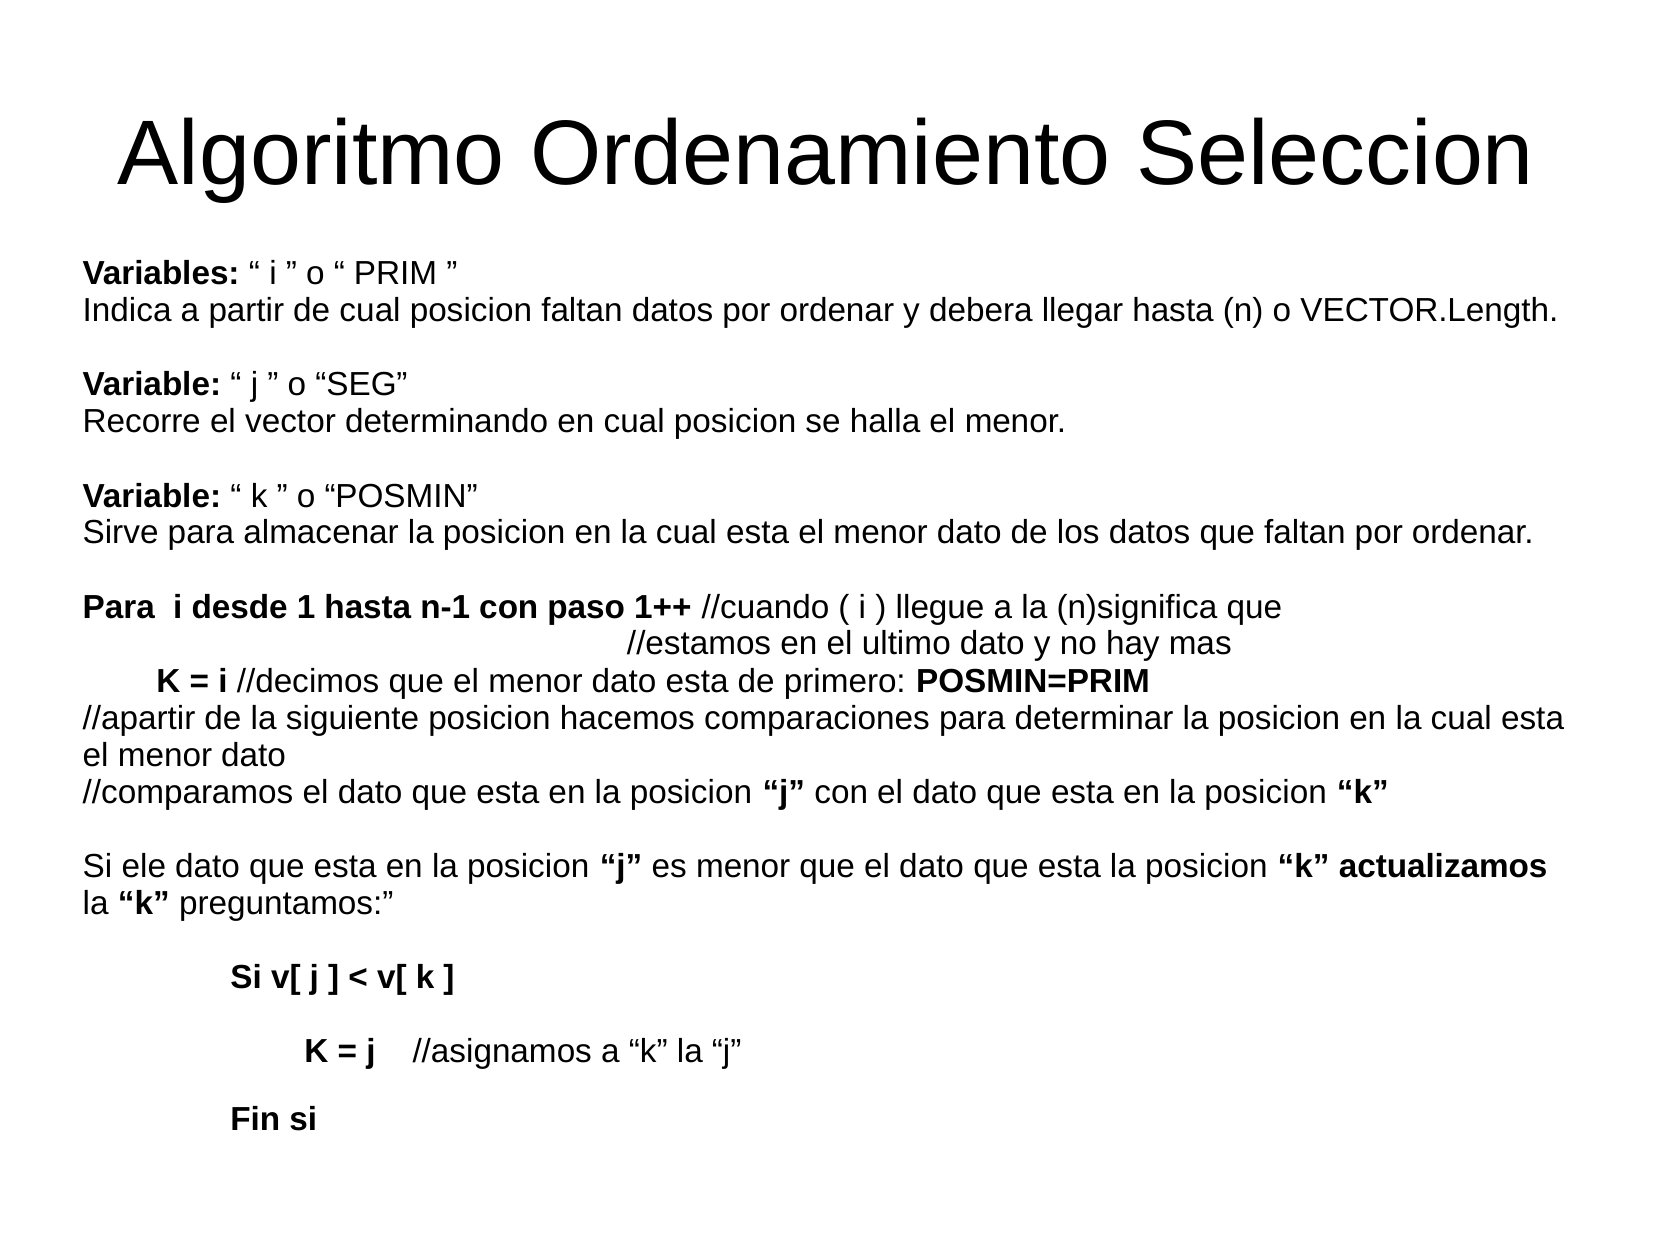

# Algoritmo Ordenamiento Seleccion
Variables: “ i ” o “ PRIM ”
Indica a partir de cual posicion faltan datos por ordenar y debera llegar hasta (n) o VECTOR.Length.
Variable: “ j ” o “SEG”
Recorre el vector determinando en cual posicion se halla el menor.
Variable: “ k ” o “POSMIN”
Sirve para almacenar la posicion en la cual esta el menor dato de los datos que faltan por ordenar.
Para i desde 1 hasta n-1 con paso 1++ //cuando ( i ) llegue a la (n)significa que 											 //estamos en el ultimo dato y no hay mas
	K = i //decimos que el menor dato esta de primero: POSMIN=PRIM
//apartir de la siguiente posicion hacemos comparaciones para determinar la posicion en la cual esta el menor dato
//comparamos el dato que esta en la posicion “j” con el dato que esta en la posicion “k”
Si ele dato que esta en la posicion “j” es menor que el dato que esta la posicion “k” actualizamos la “k” preguntamos:”
		Si v[ j ] < v[ k ]
 		 K = j //asignamos a “k” la “j”
		Fin si